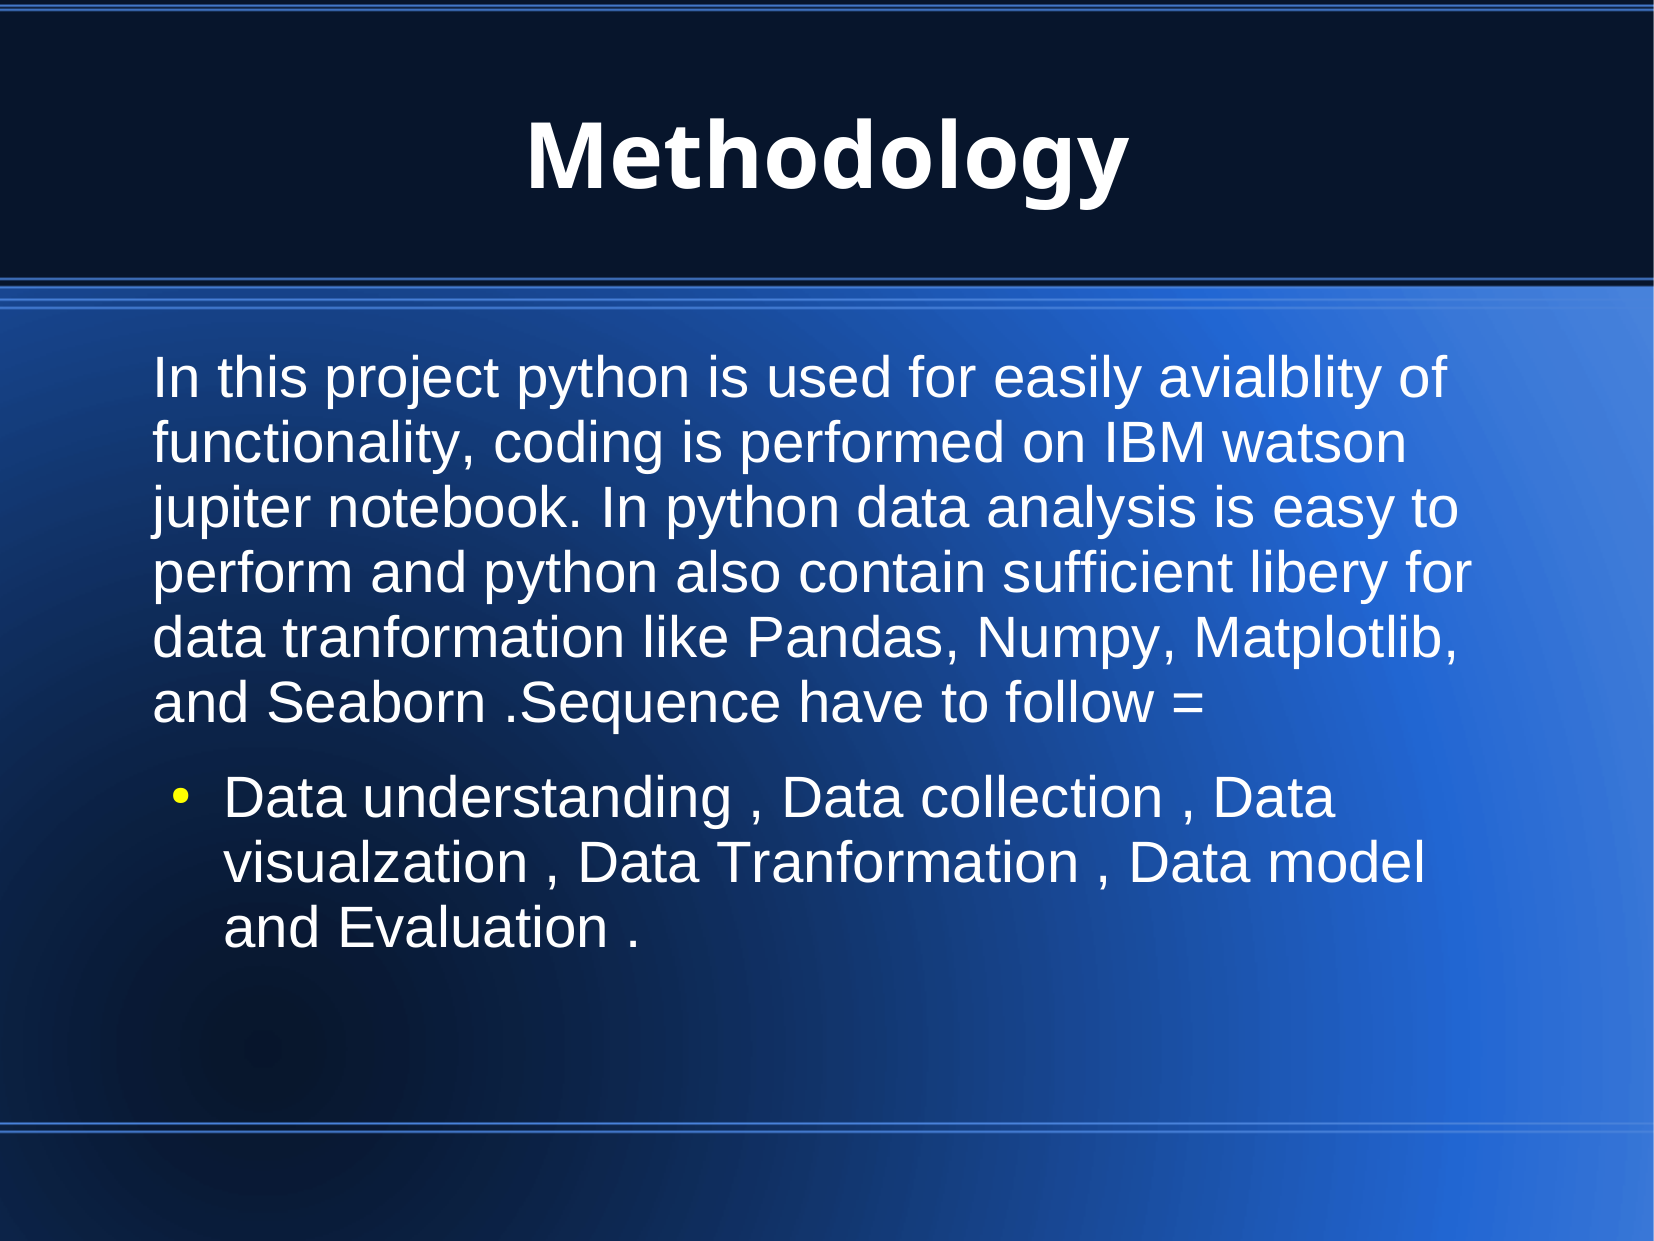

# Methodology
In this project python is used for easily avialblity of functionality, coding is performed on IBM watson jupiter notebook. In python data analysis is easy to perform and python also contain sufficient libery for data tranformation like Pandas, Numpy, Matplotlib, and Seaborn .Sequence have to follow =
Data understanding , Data collection , Data visualzation , Data Tranformation , Data model and Evaluation .